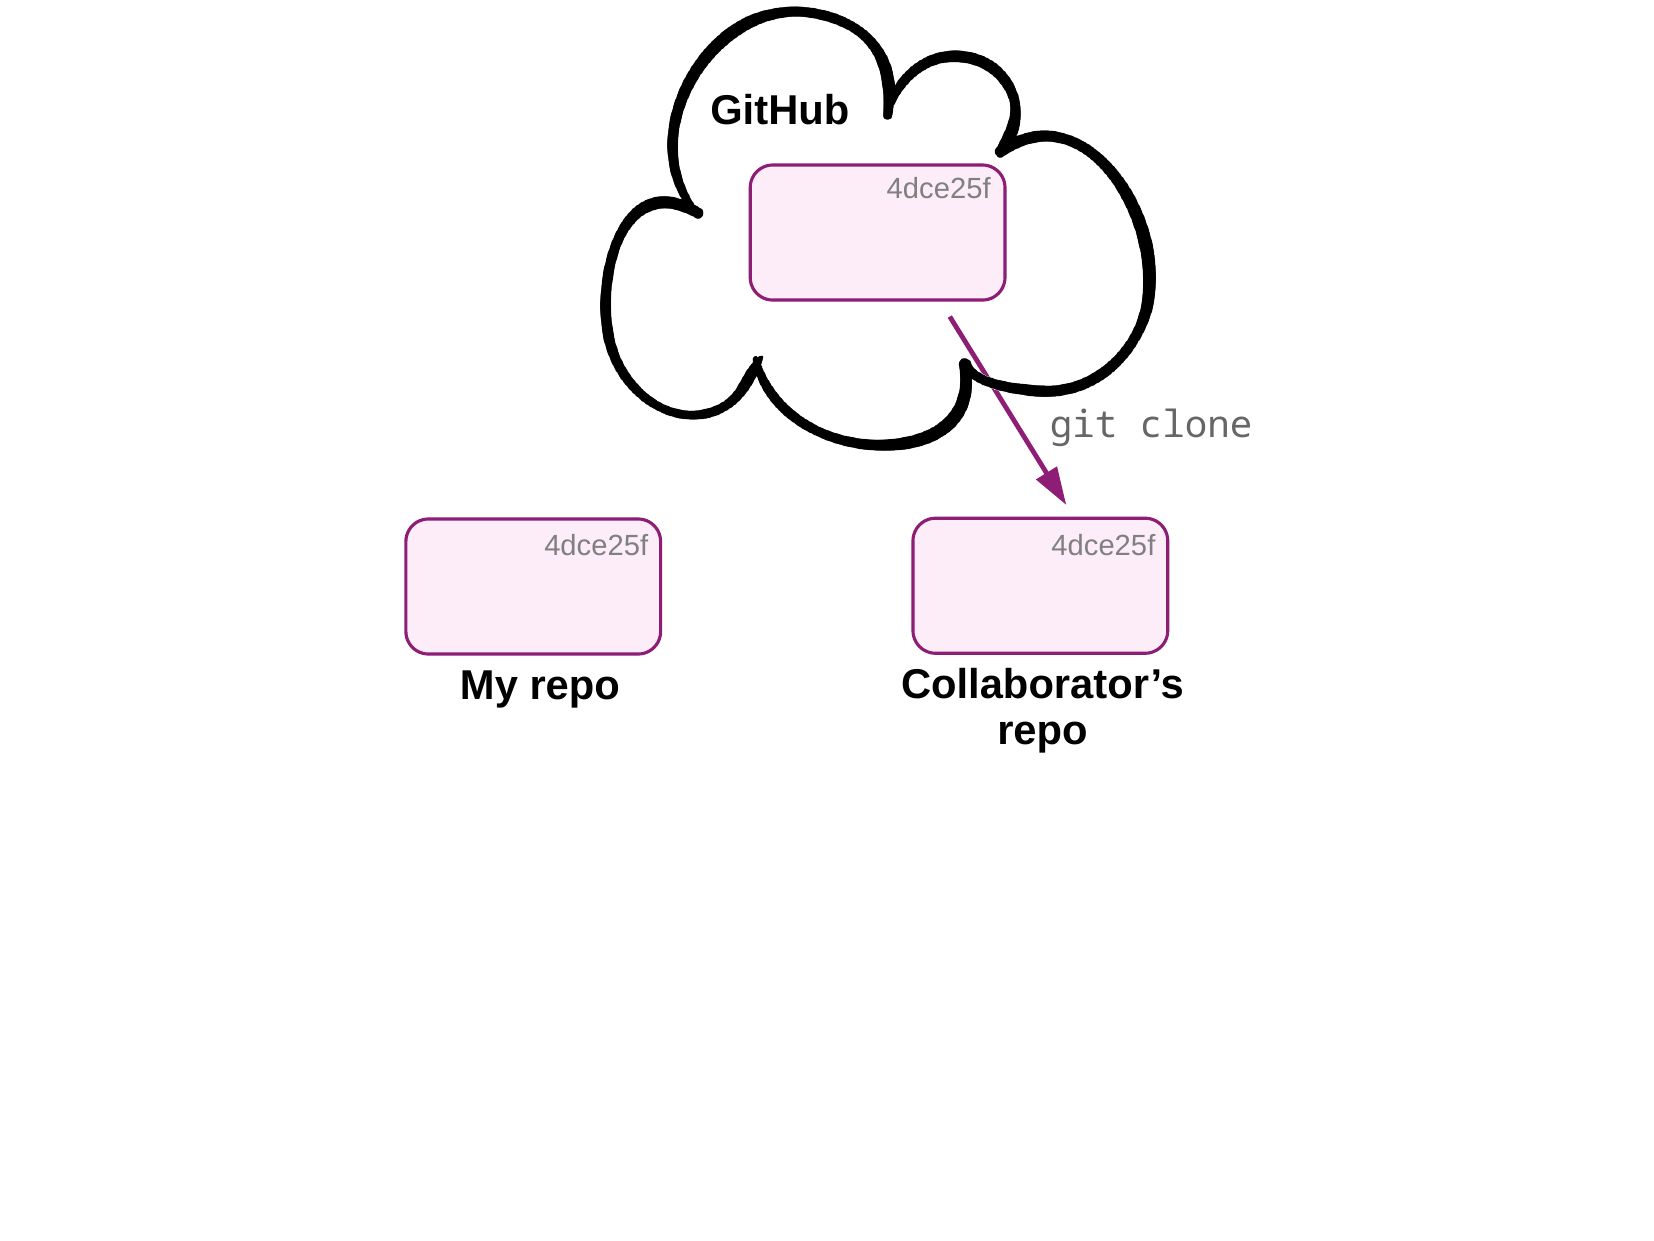

GitHub
4dce25f
git clone
4dce25f
4dce25f
Collaborator’s repo
My repo